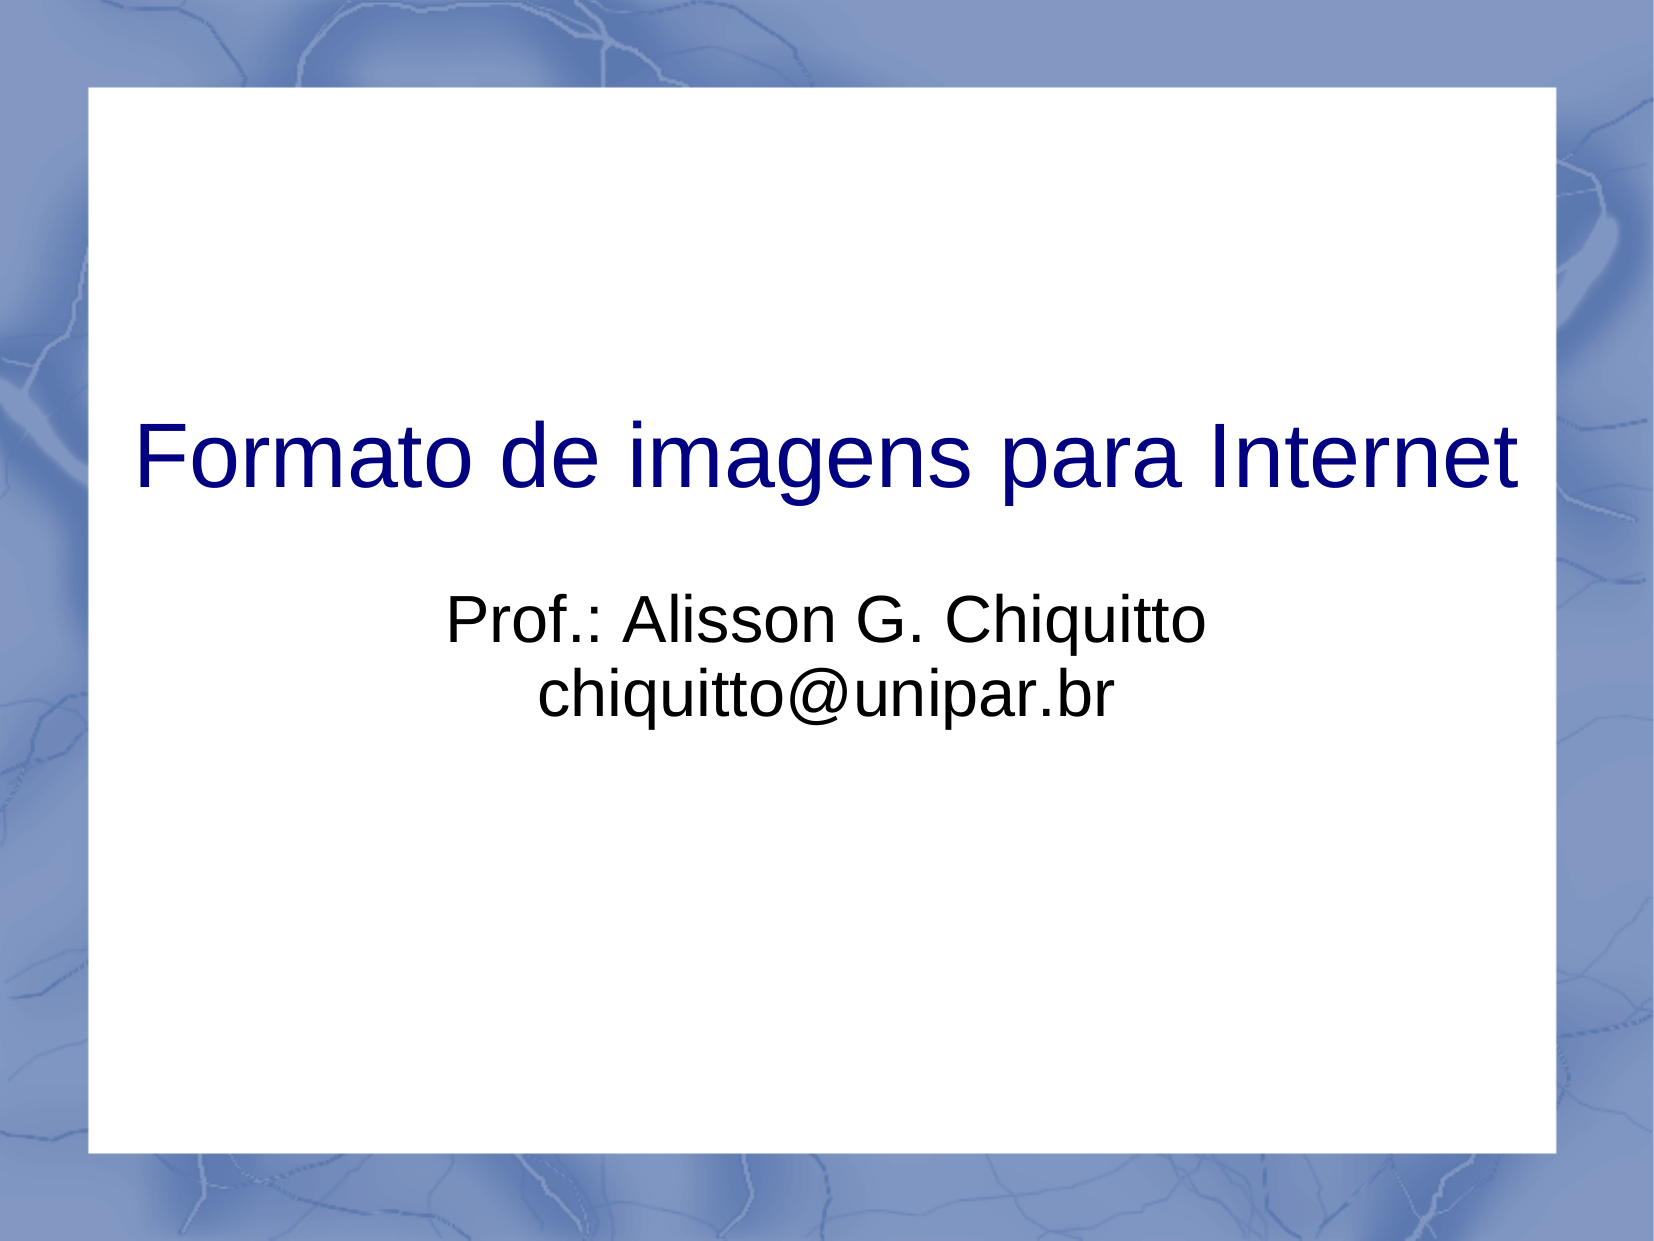

# Formato de imagens para Internet
Prof.: Alisson G. Chiquitto
chiquitto@unipar.br